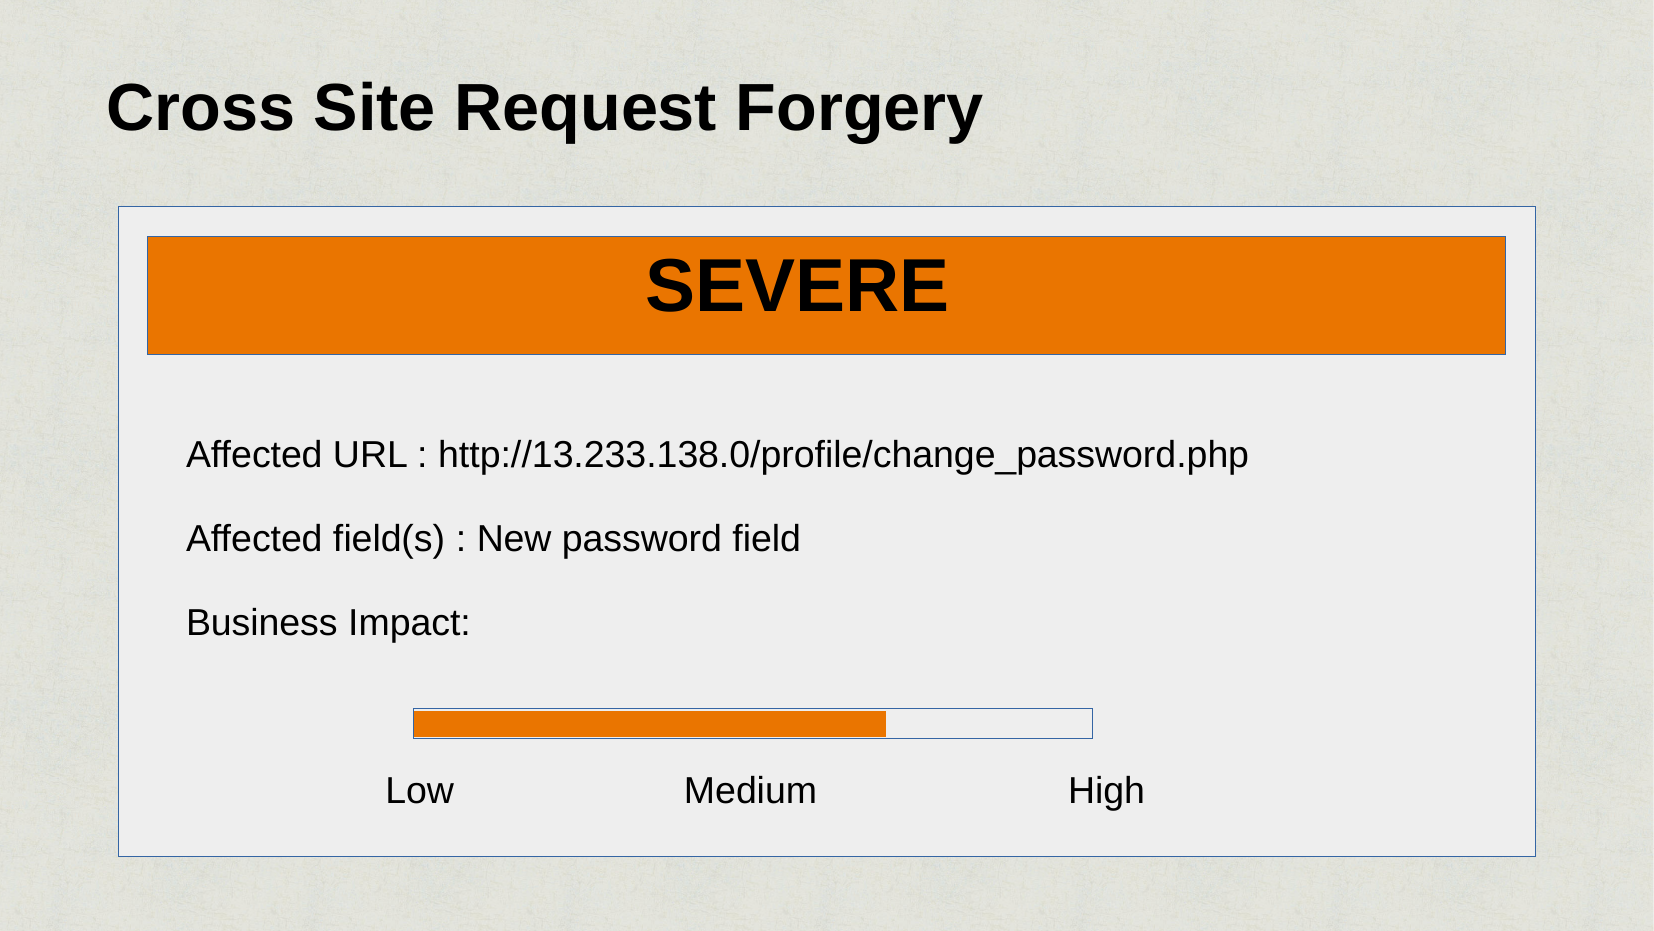

# Cross Site Request Forgery
SEVERE
Affected URL : http://13.233.138.0/profile/change_password.php
Affected field(s) : New password field
Business Impact:
 Low Medium High